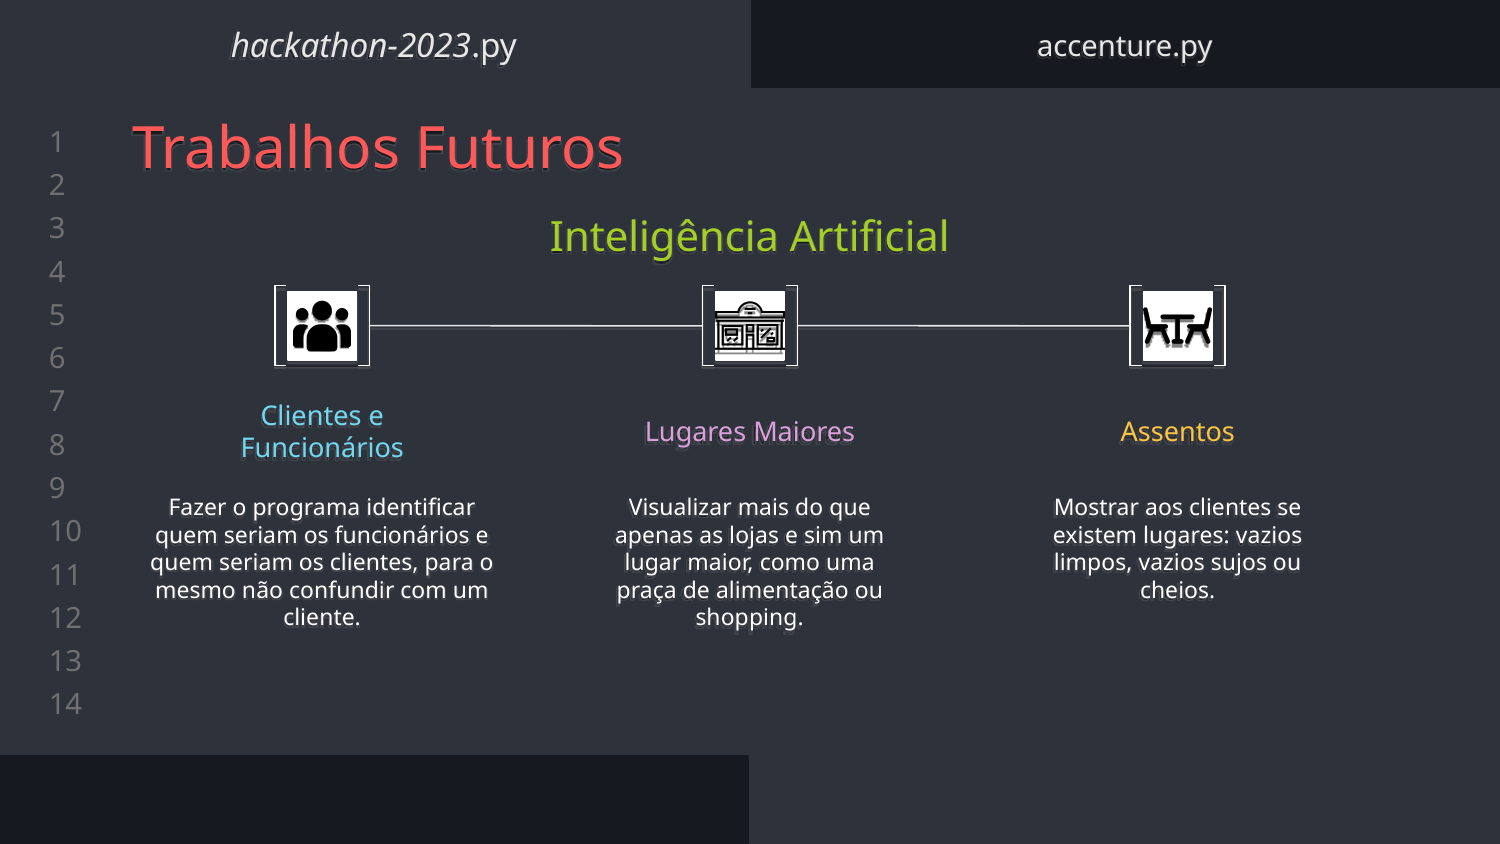

hackathon-2023.py
accenture.py
# Trabalhos Futuros
Inteligência Artificial
Clientes e Funcionários
Lugares Maiores
Assentos
Fazer o programa identificar quem seriam os funcionários e quem seriam os clientes, para o mesmo não confundir com um cliente.
Visualizar mais do que apenas as lojas e sim um lugar maior, como uma praça de alimentação ou shopping.
Mostrar aos clientes se existem lugares: vazios limpos, vazios sujos ou cheios.